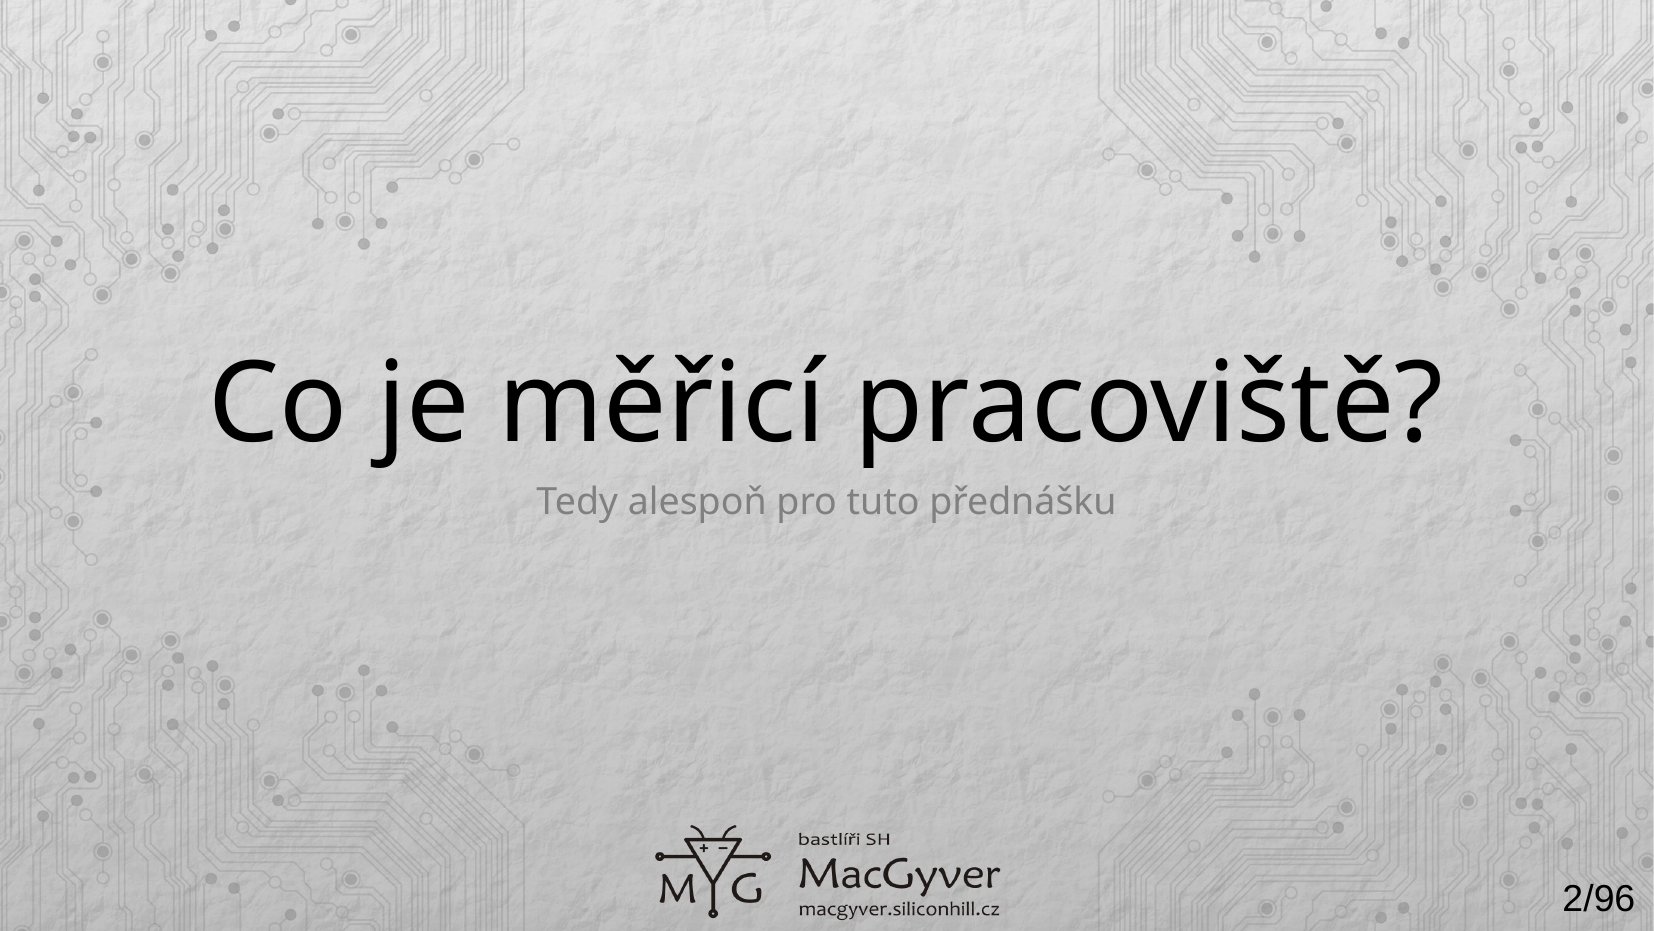

# Co je měřicí pracoviště?
Tedy alespoň pro tuto přednášku